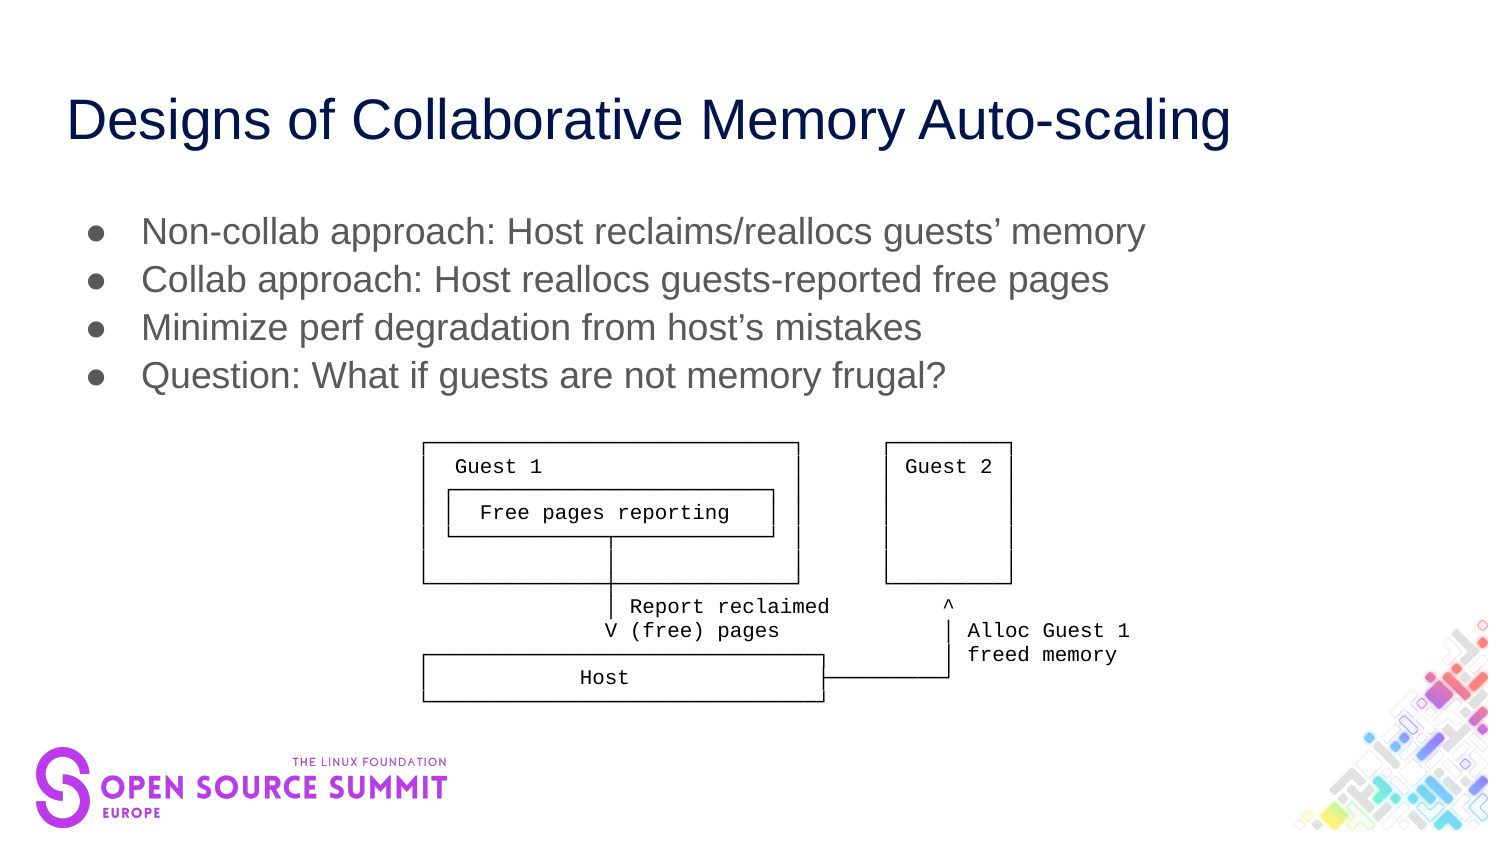

# Designs of Collaborative Memory Auto-scaling
Non-collab approach: Host reclaims/reallocs guests’ memory
Collab approach: Host reallocs guests-reported free pages
Minimize perf degradation from host’s mistakes
Question: What if guests are not memory frugal?
 ┌─────────────────────────────┐ ┌─────────┐
 │ Guest 1 │ │ Guest 2 │
 │ ┌─────────────────────────┐ │ │ │
 │ │ Free pages reporting │ │ │ │
 │ └────────────┬────────────┘ │ │ │
 │ │ │ │ │
 └──────────────┼──────────────┘ └─────────┘
 │ Report reclaimed ^
 V (free) pages │ Alloc Guest 1
 ┌───────────────────────────────┐ │ freed memory
 │ Host ├─────────┘
 └───────────────────────────────┘